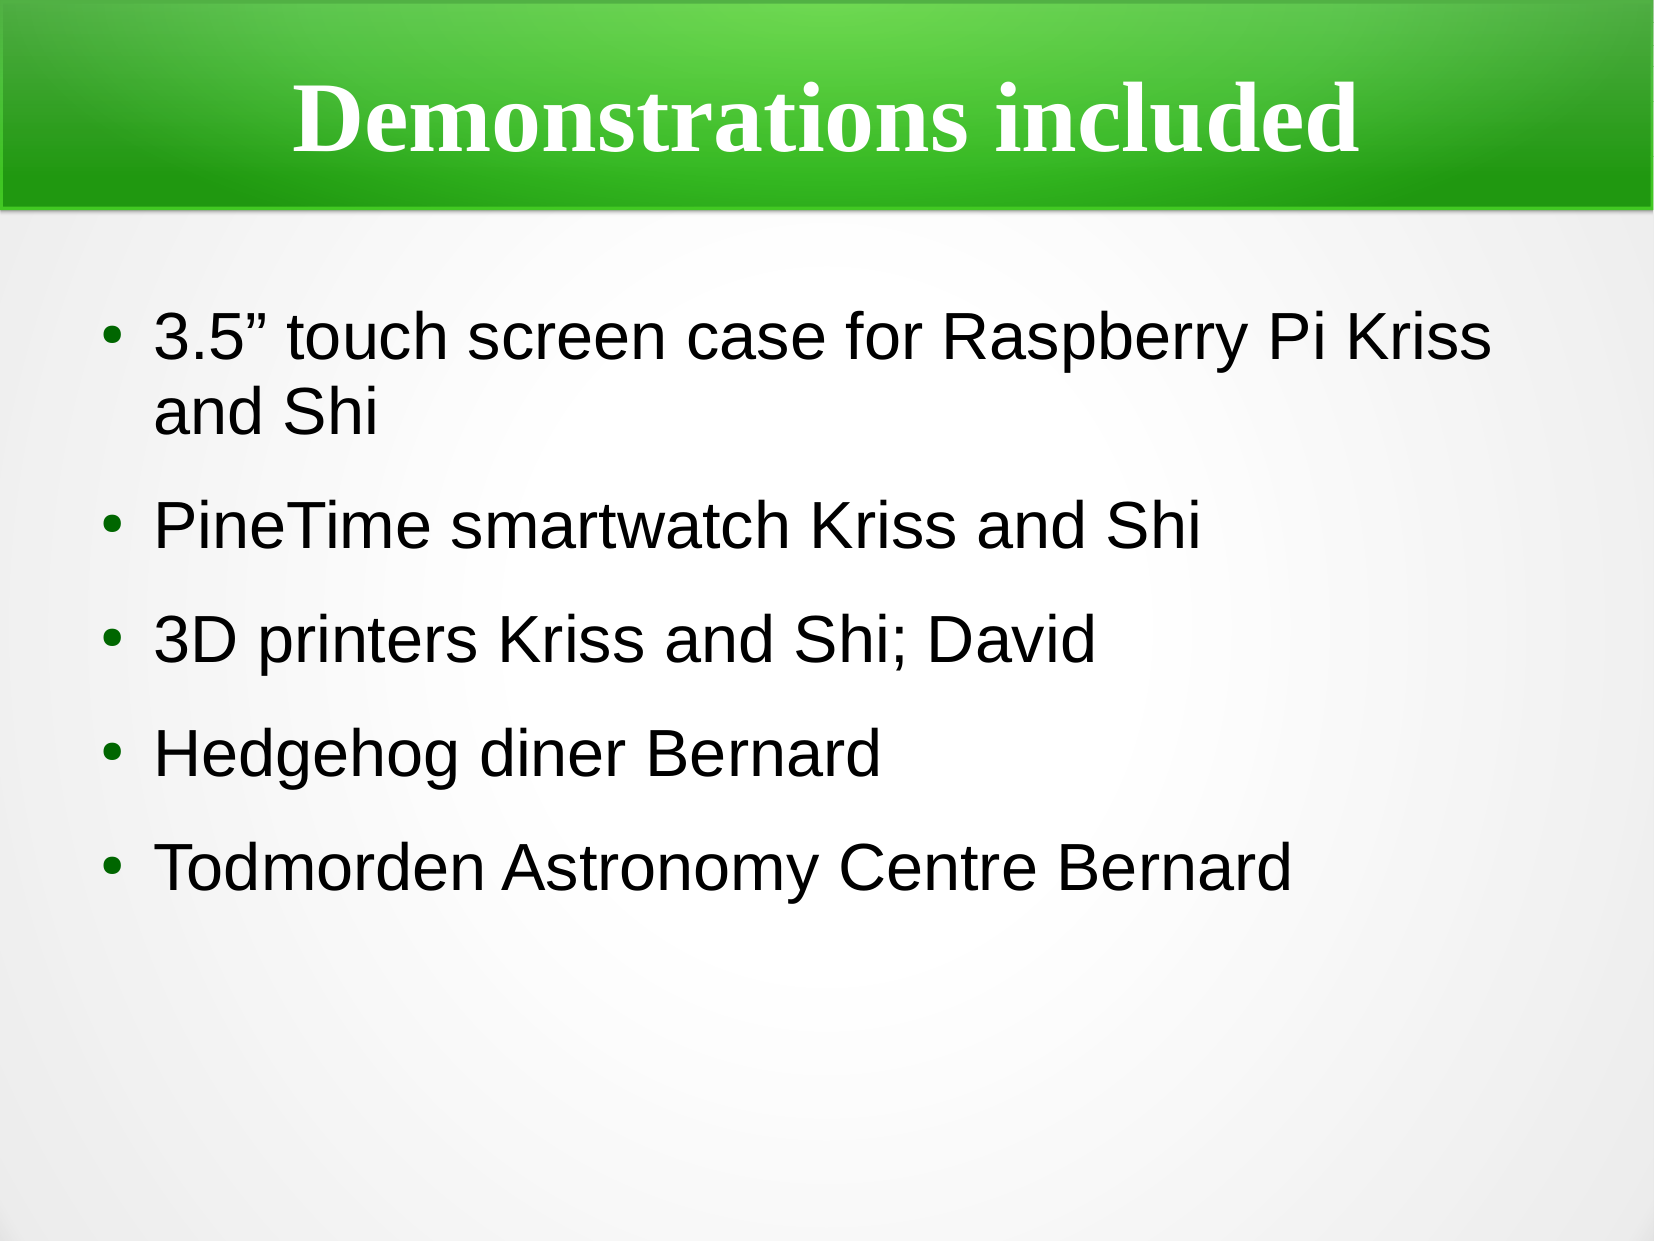

# Demonstrations included
3.5” touch screen case for Raspberry Pi Kriss and Shi
PineTime smartwatch Kriss and Shi
3D printers Kriss and Shi; David
Hedgehog diner Bernard
Todmorden Astronomy Centre Bernard